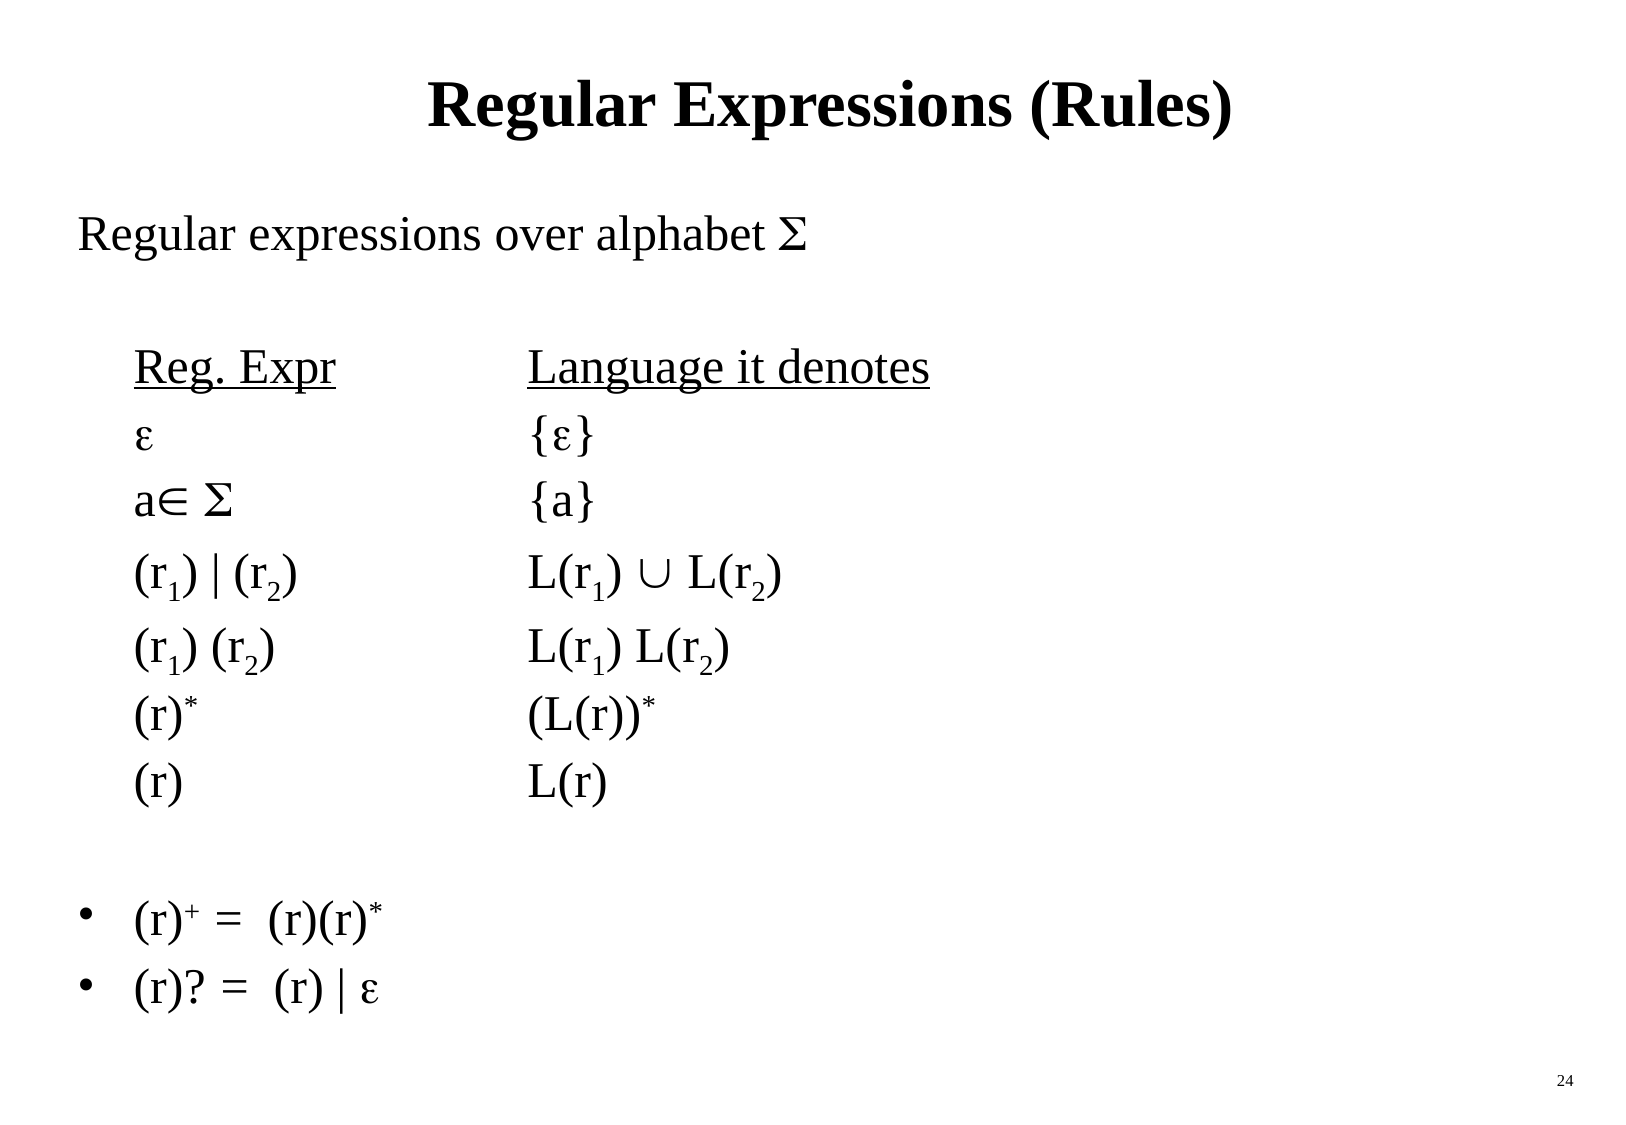

# Regular Expressions (Rules)
Regular expressions over alphabet 
	Reg. Expr 		Language it denotes
				{}
	a 		{a}
	(r1) | (r2) 		L(r1)  L(r2)
	(r1) (r2) 		L(r1) L(r2)
	(r)*			(L(r))*
	(r)			L(r)
(r)+ = (r)(r)*
(r)? = (r) | 